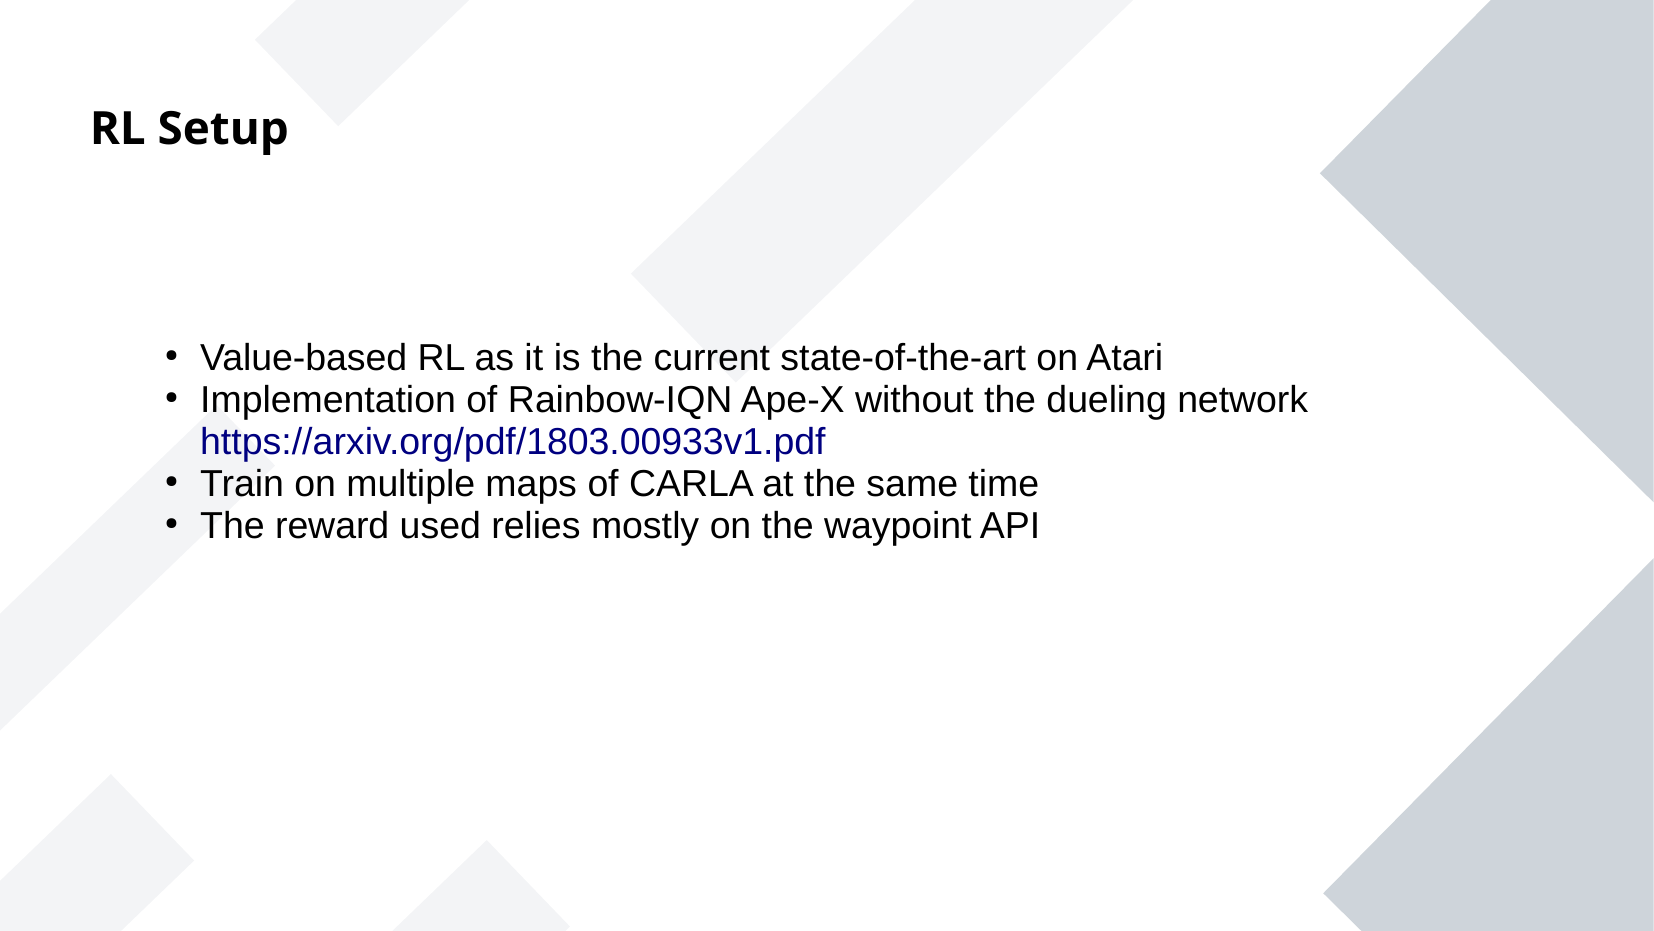

RL Setup
Value-based RL as it is the current state-of-the-art on Atari
Implementation of Rainbow-IQN Ape-X without the dueling network https://arxiv.org/pdf/1803.00933v1.pdf
Train on multiple maps of CARLA at the same time
The reward used relies mostly on the waypoint API